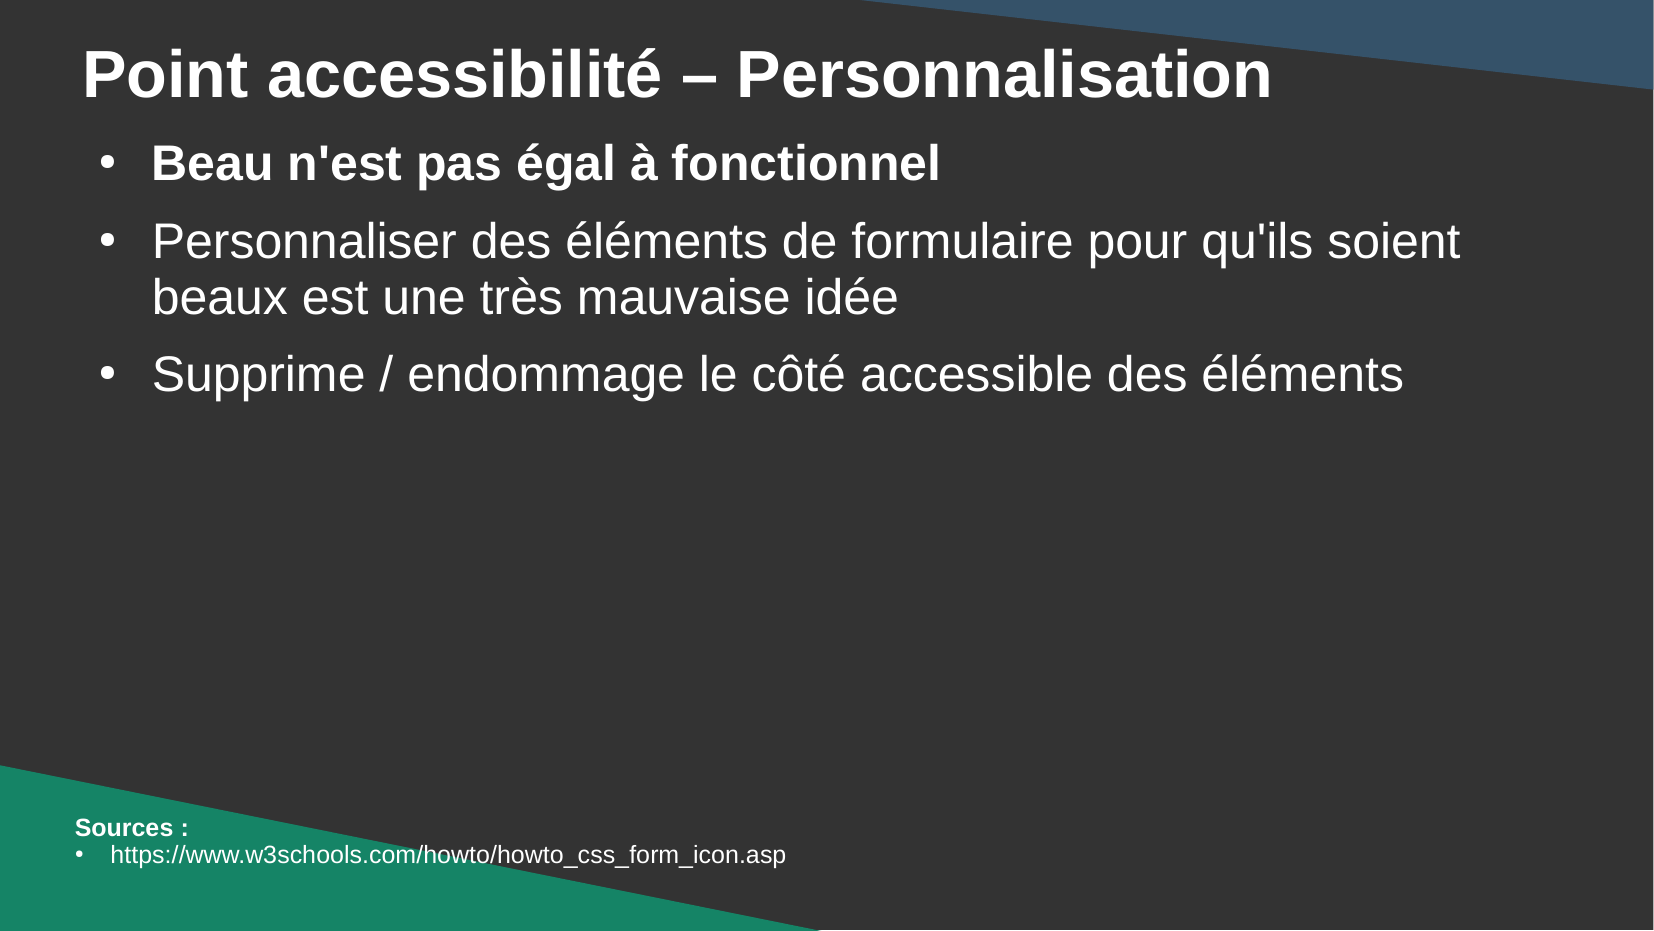

# Point accessibilité – Personnalisation
Beau n'est pas égal à fonctionnel
Personnaliser des éléments de formulaire pour qu'ils soient beaux est une très mauvaise idée
Supprime / endommage le côté accessible des éléments
Sources :
https://www.w3schools.com/howto/howto_css_form_icon.asp